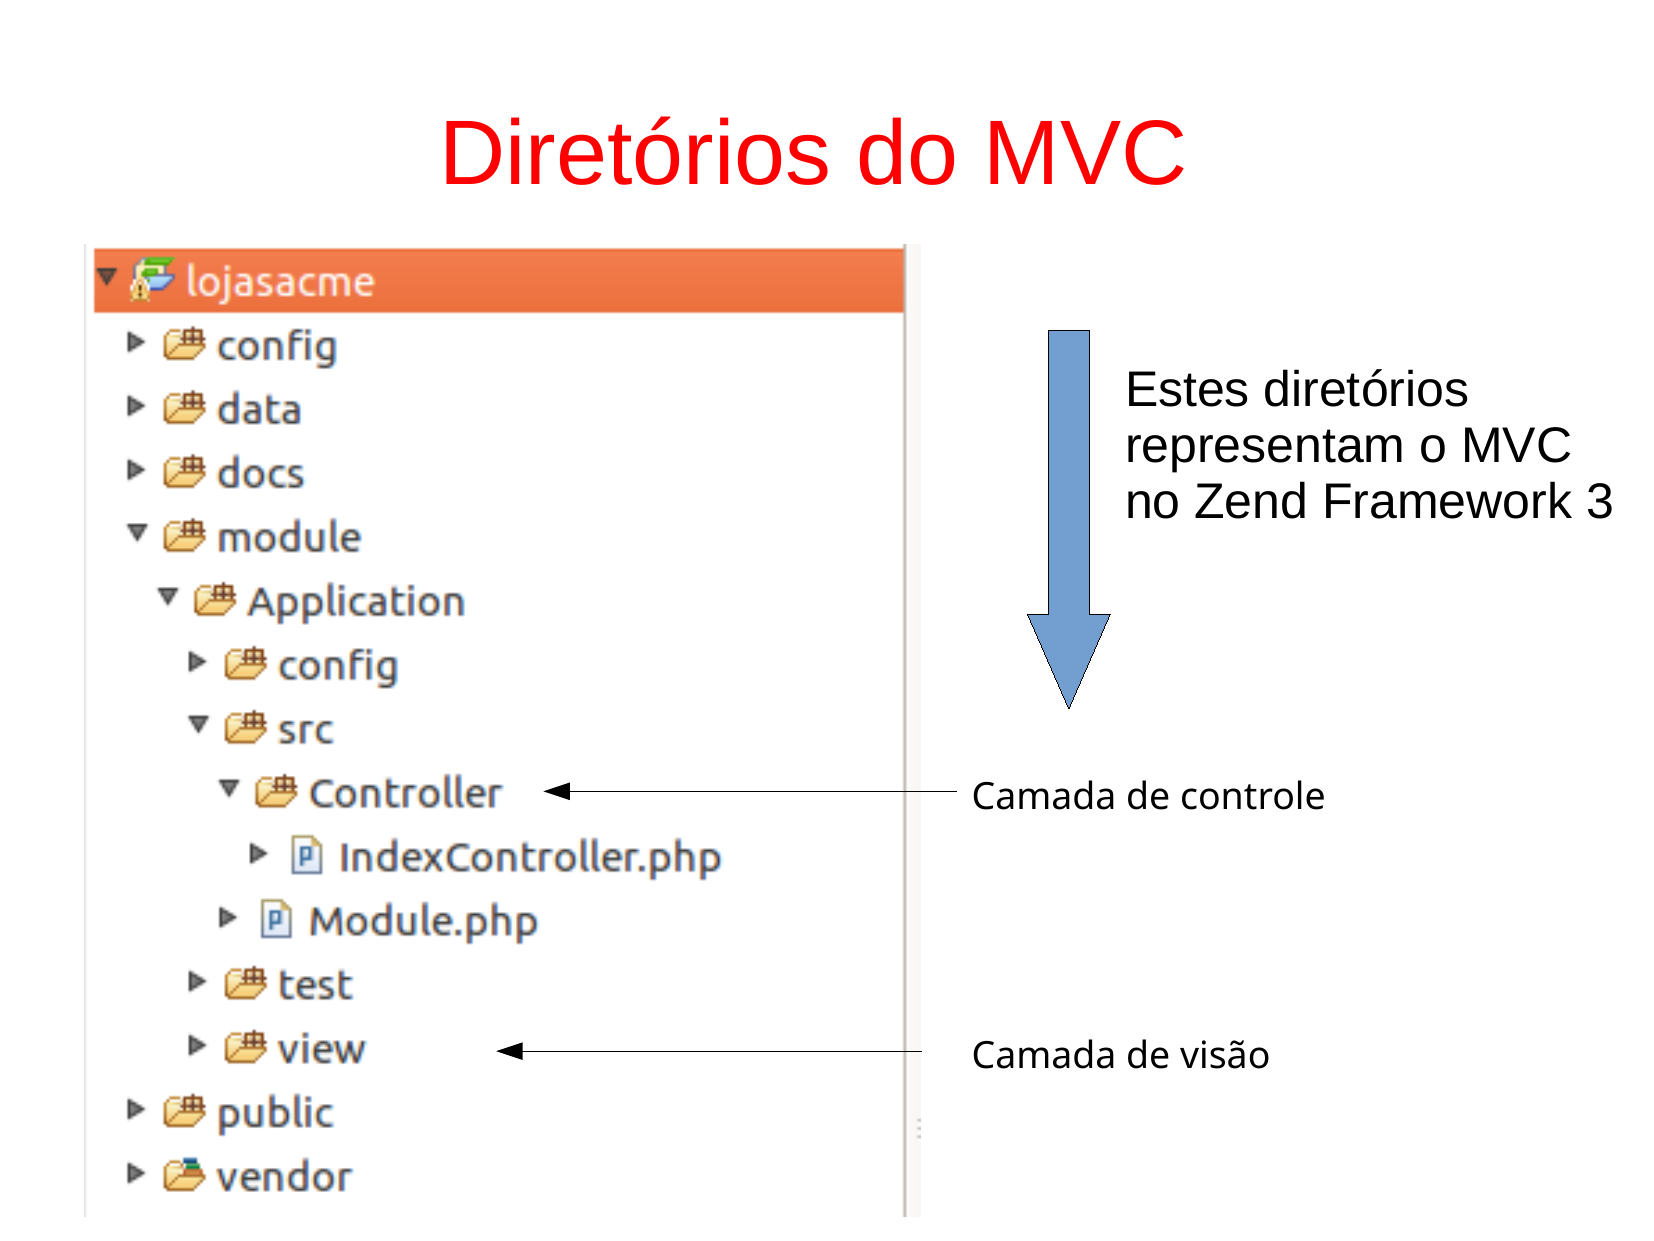

# Diretórios do MVC
Estes diretórios representam o MVC no Zend Framework 3
Camada de controle
Camada de visão